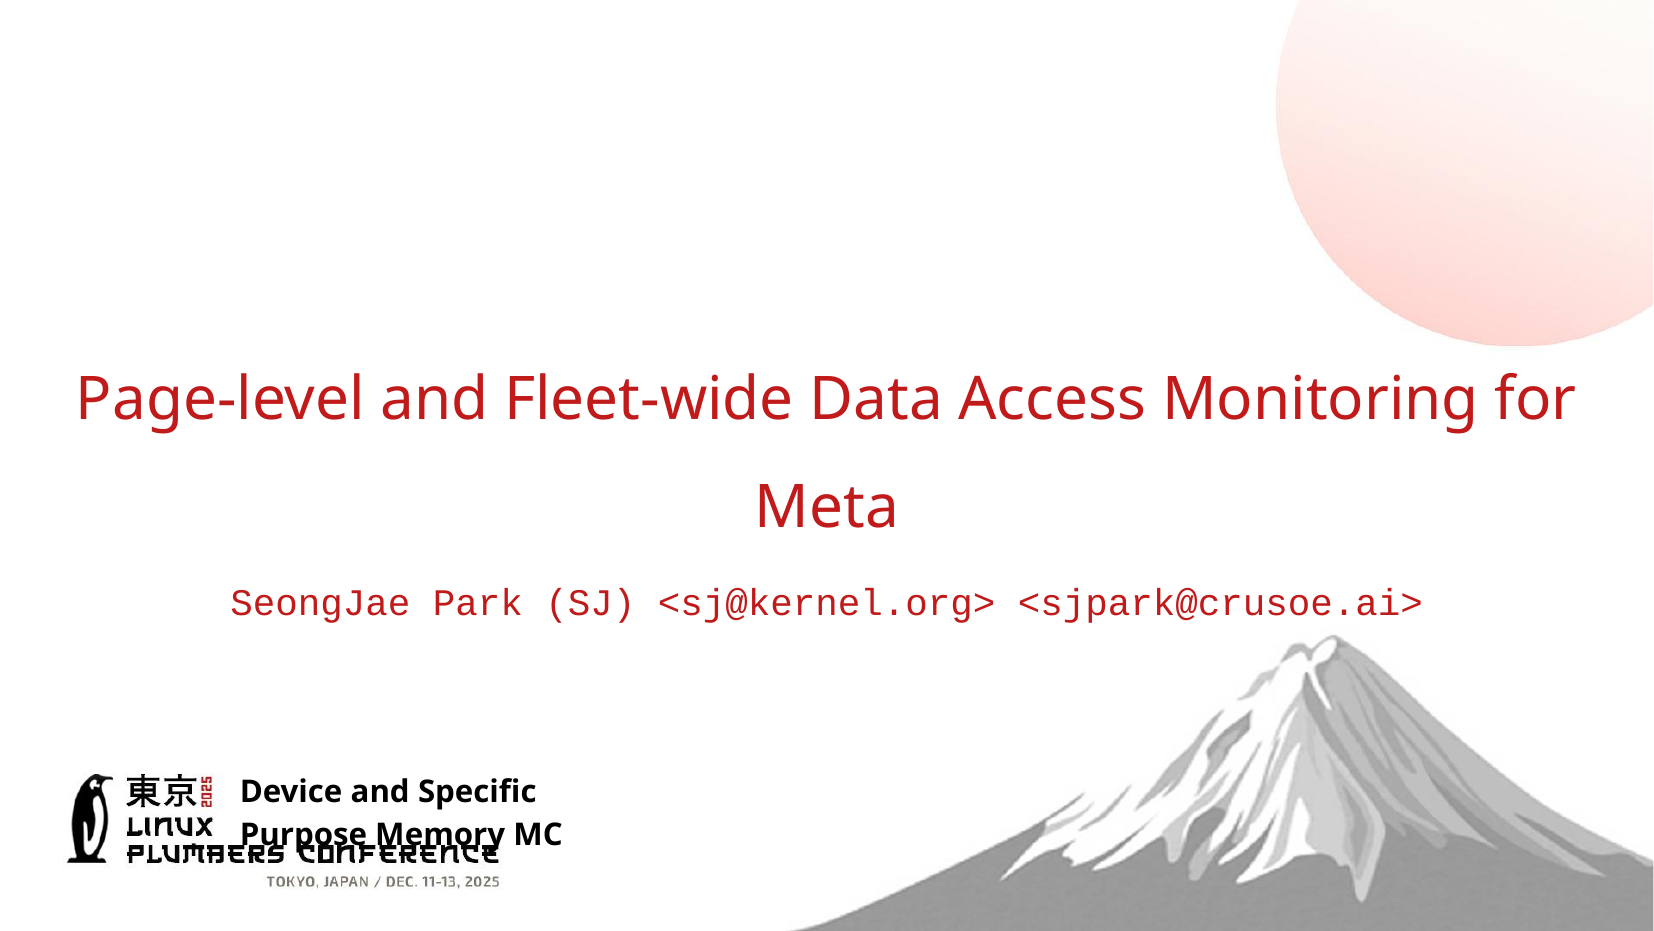

# Page-level and Fleet-wide Data Access Monitoring for Meta
SeongJae Park (SJ) <sj@kernel.org> <sjpark@crusoe.ai>
Device and Specific Purpose Memory MC